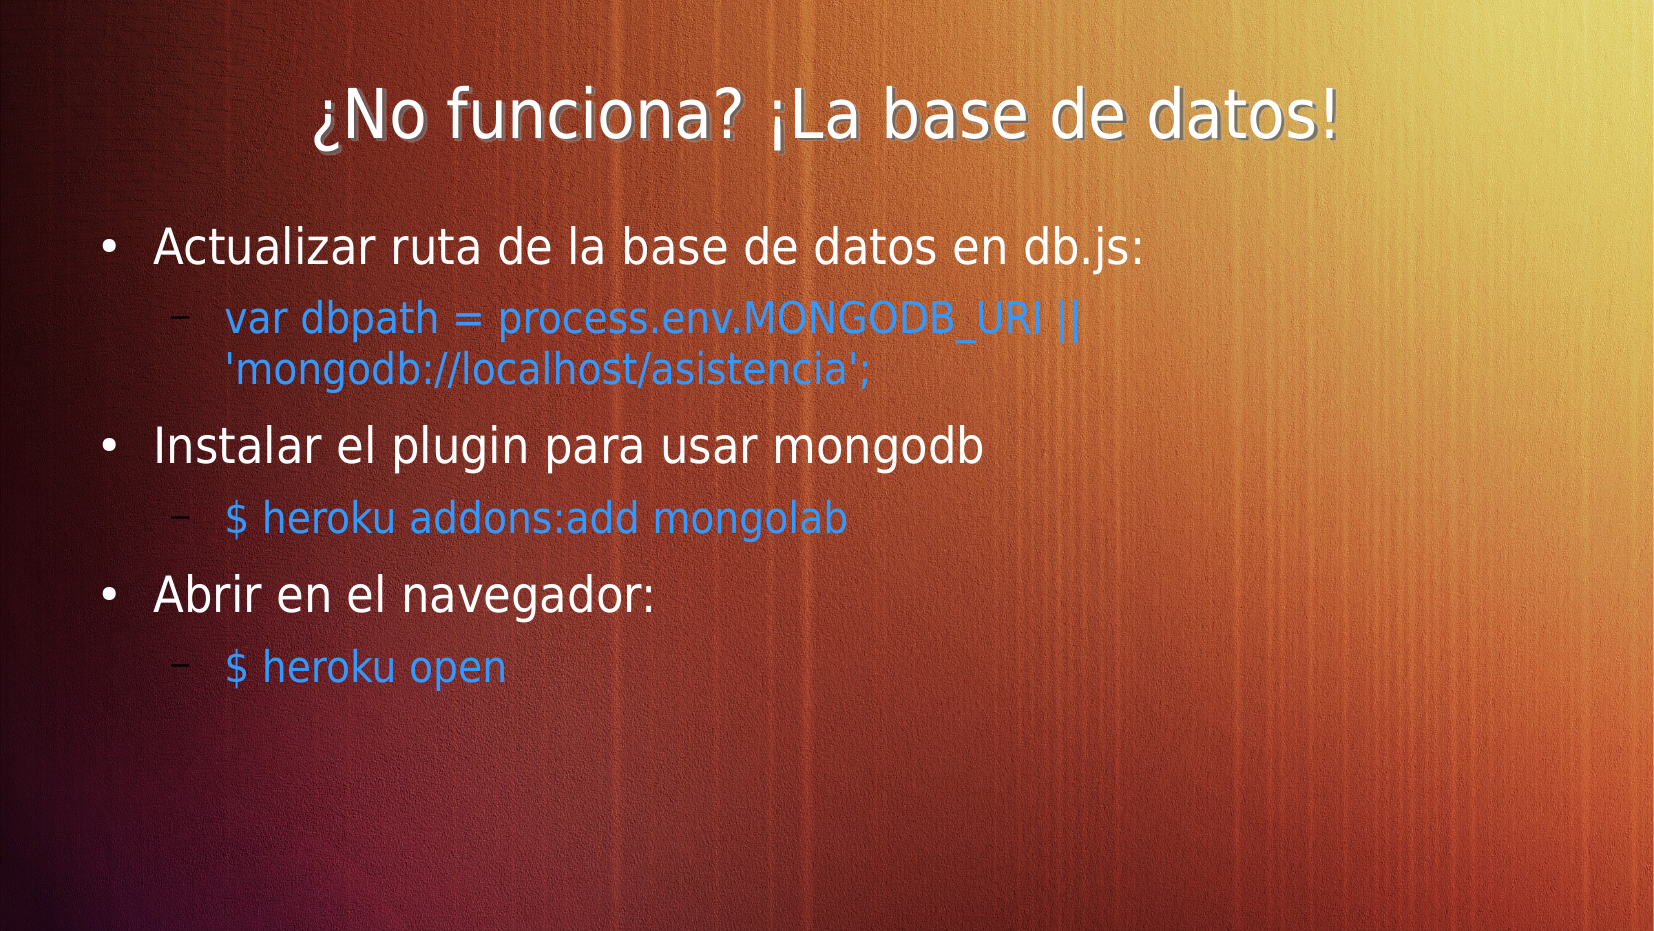

# ¿No funciona? ¡La base de datos!
Actualizar ruta de la base de datos en db.js:
var dbpath = process.env.MONGODB_URI || 'mongodb://localhost/asistencia';
Instalar el plugin para usar mongodb
$ heroku addons:add mongolab
Abrir en el navegador:
$ heroku open